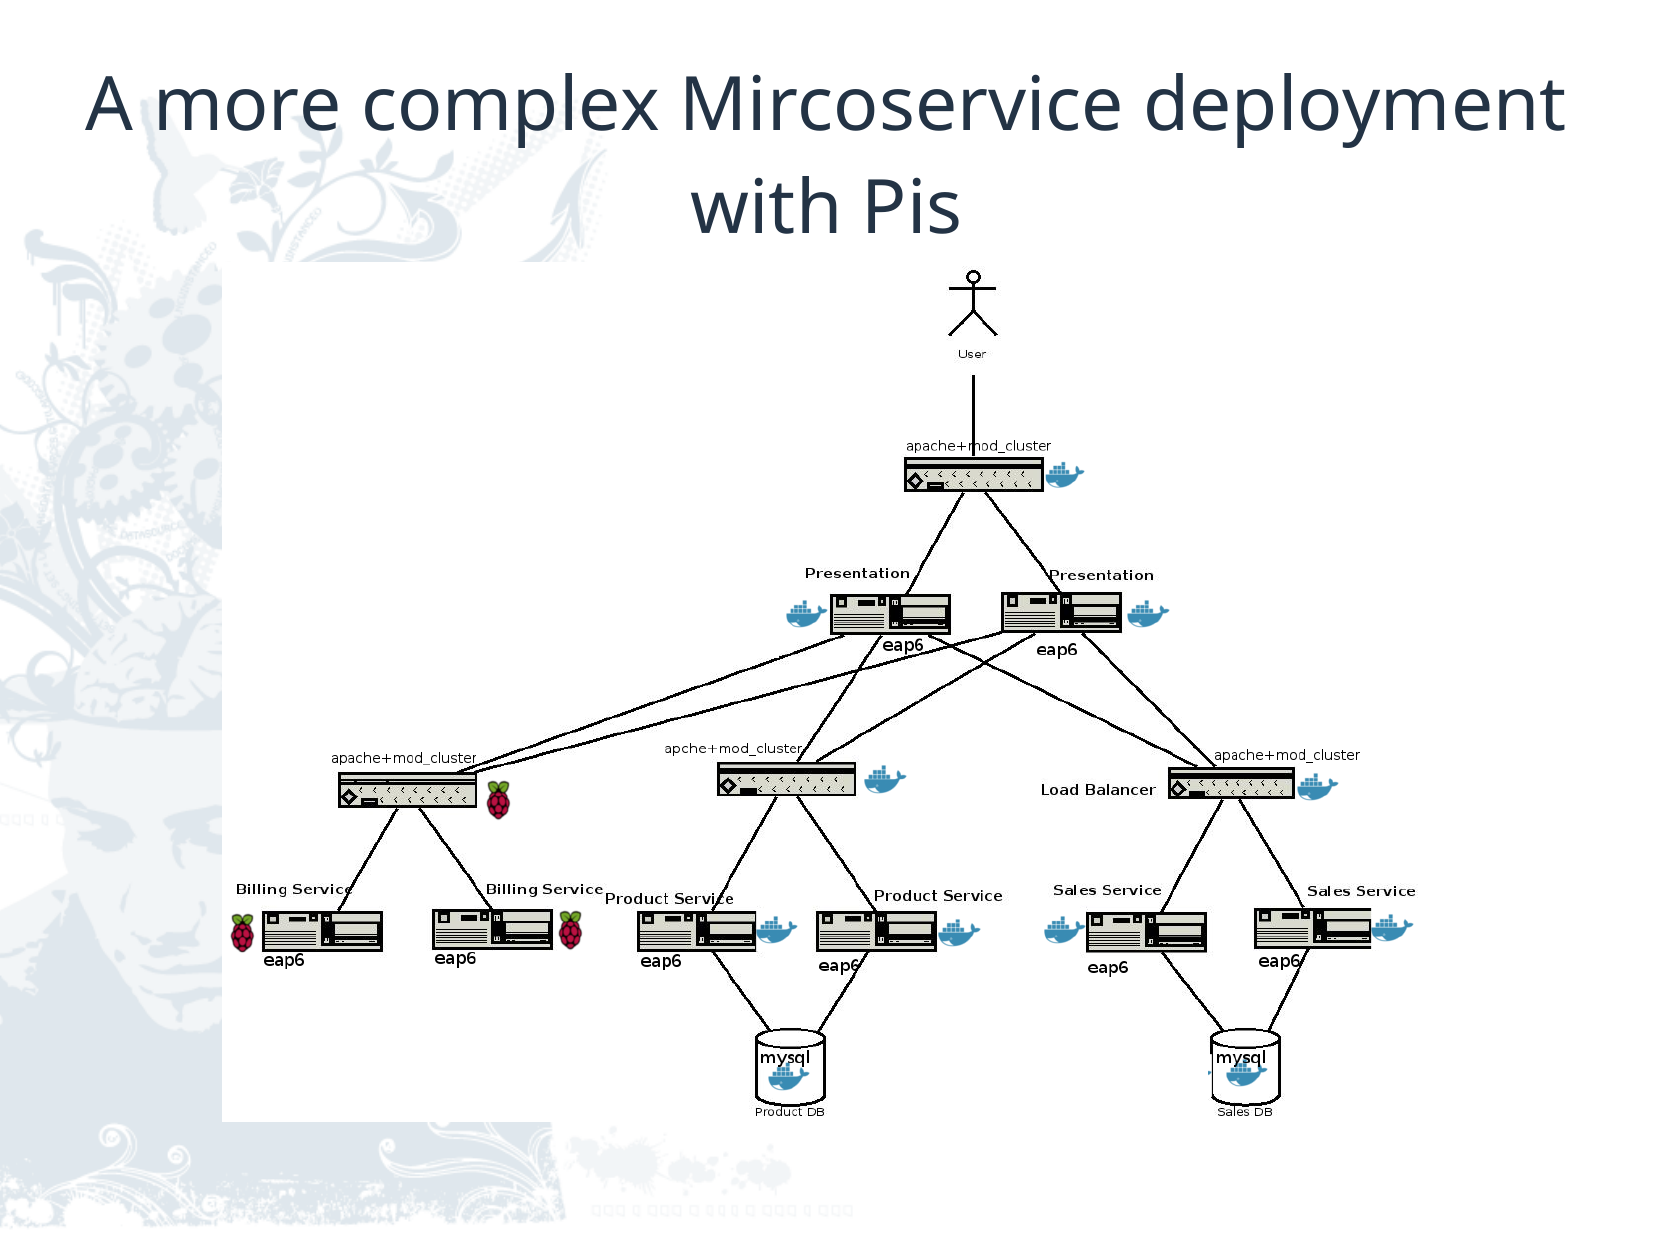

# A more complex Mircoservice deployment with Pis